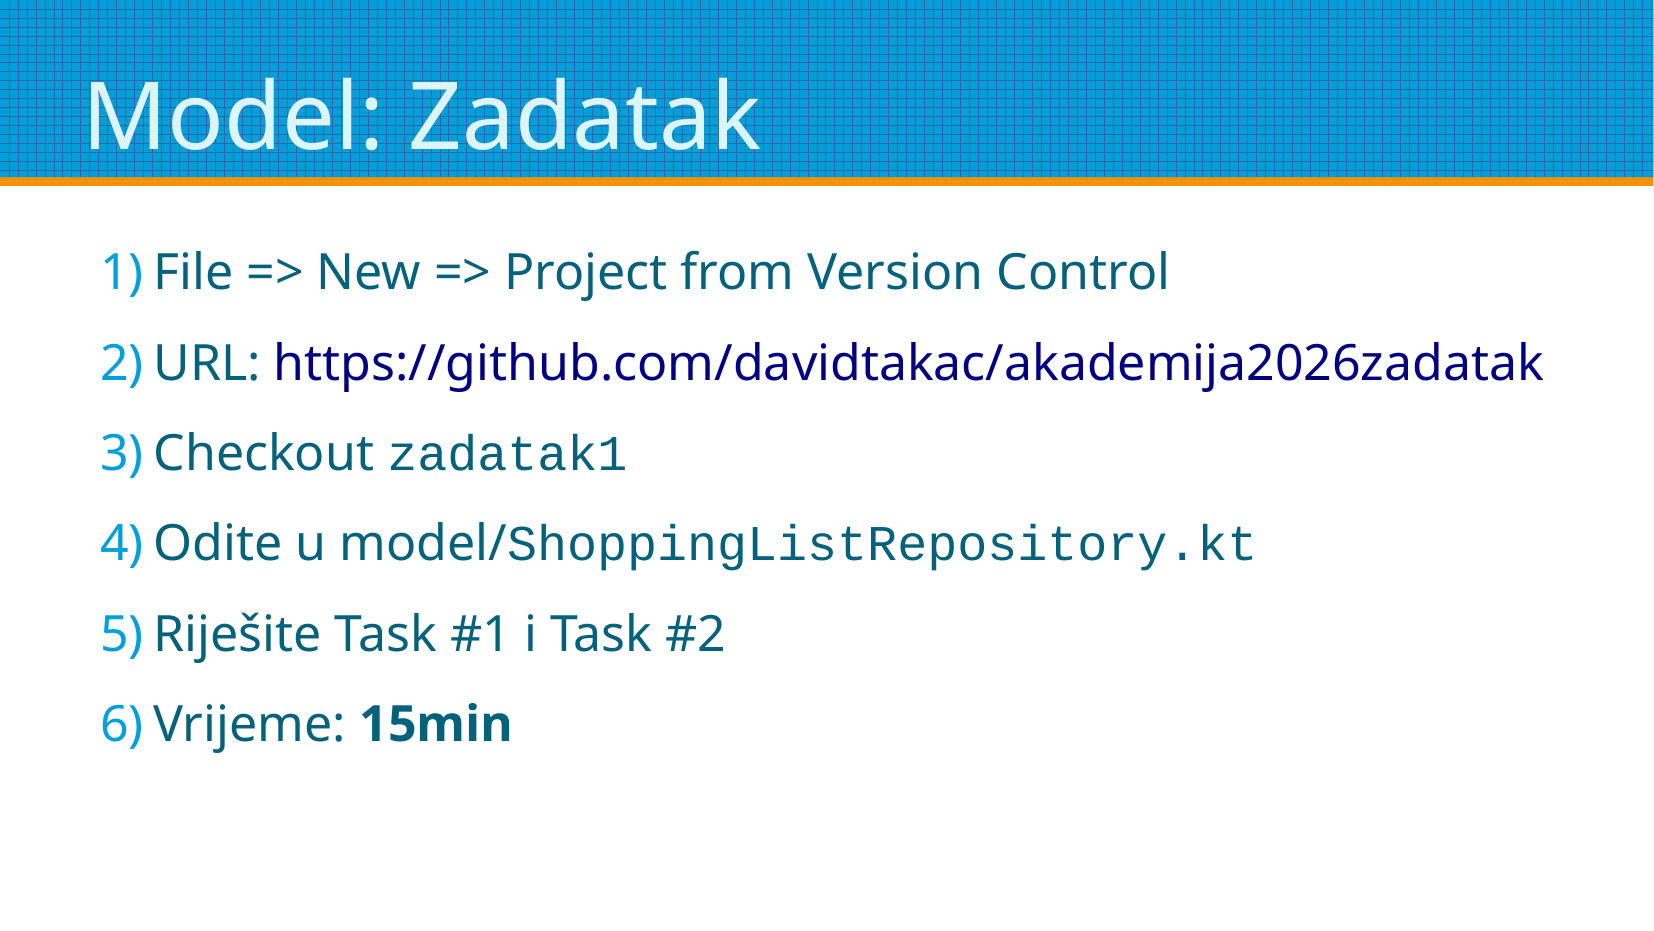

# Model: Zadatak
File => New => Project from Version Control
URL: https://github.com/davidtakac/akademija2026zadatak
Checkout zadatak1
Odite u model/ShoppingListRepository.kt
Riješite Task #1 i Task #2
Vrijeme: 15min